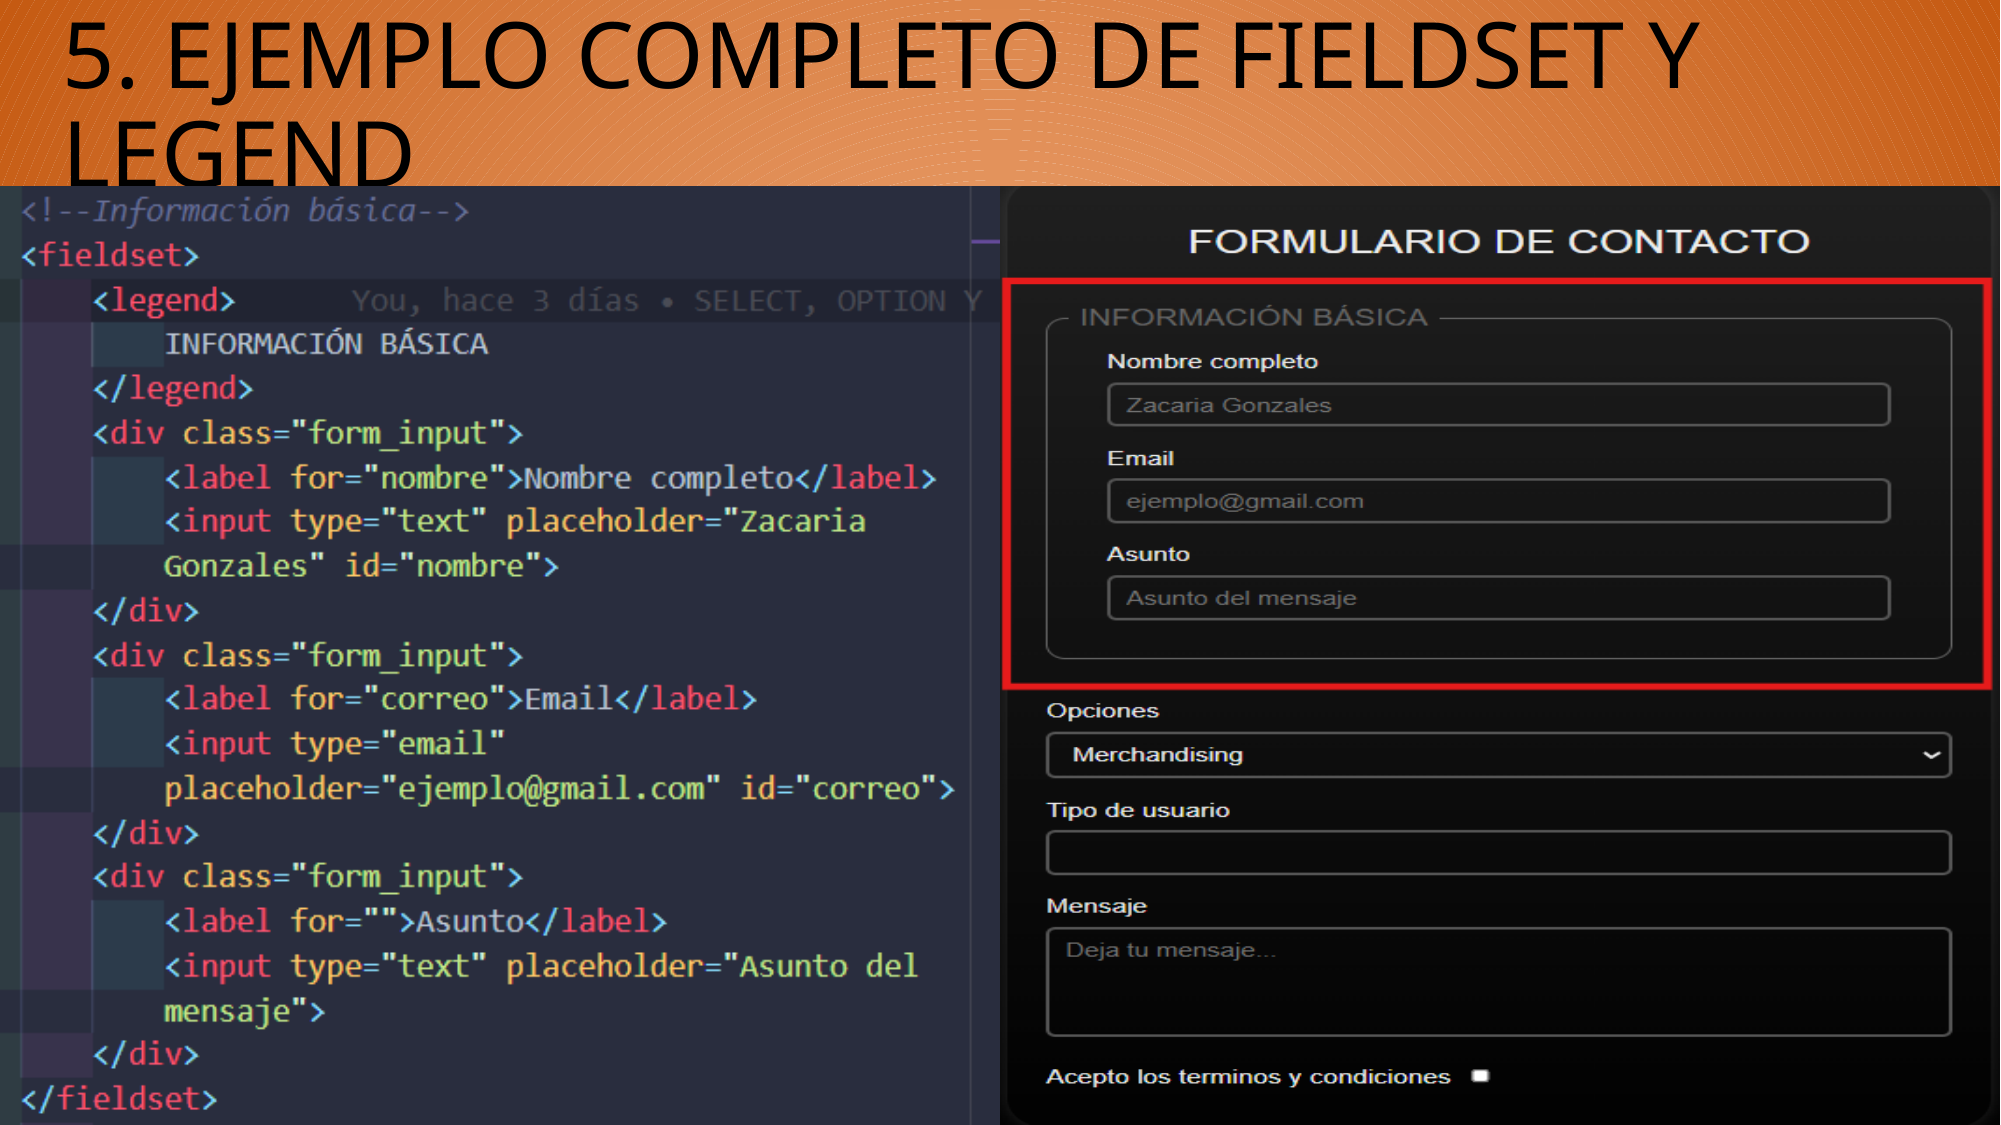

# 5. EJEMPLO COMPLETO DE FIELDSET Y LEGEND